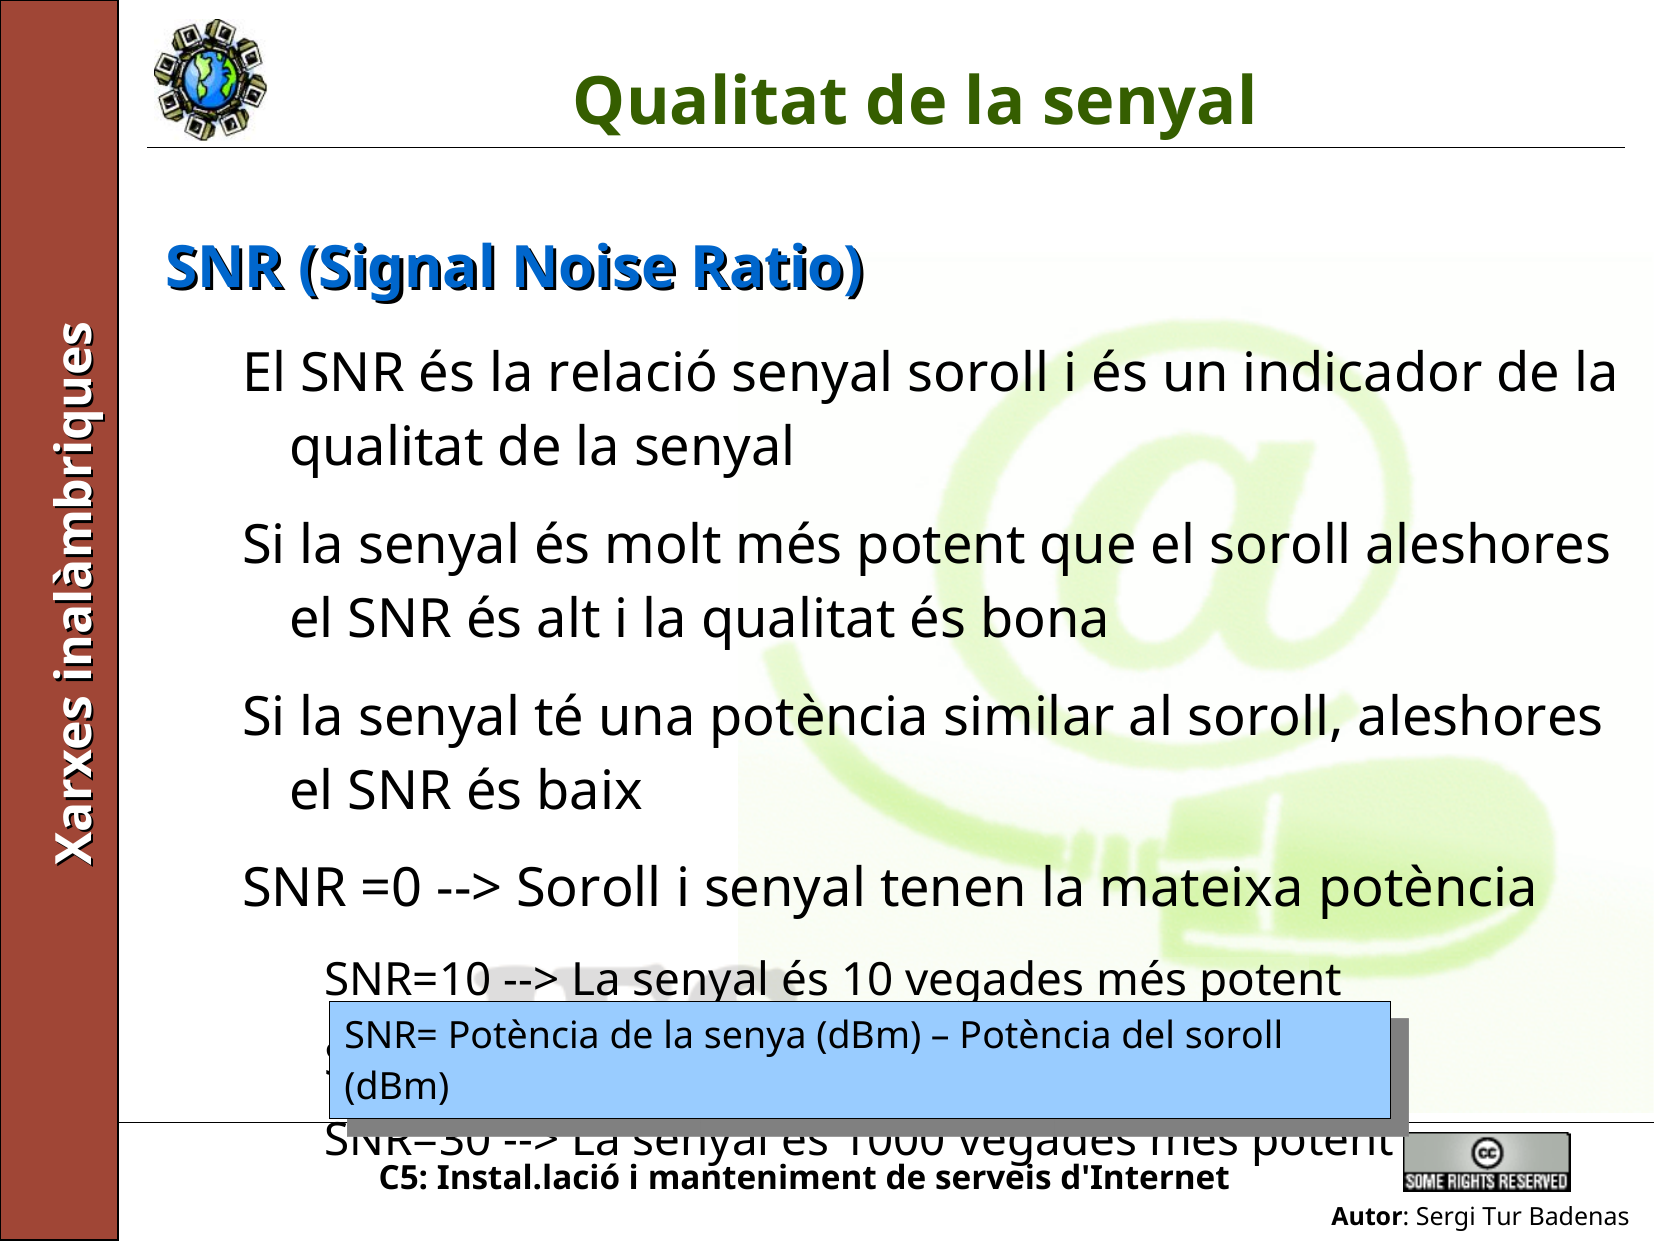

# Qualitat de la senyal
SNR (Signal Noise Ratio)
El SNR és la relació senyal soroll i és un indicador de la qualitat de la senyal
Si la senyal és molt més potent que el soroll aleshores el SNR és alt i la qualitat és bona
Si la senyal té una potència similar al soroll, aleshores el SNR és baix
SNR =0 --> Soroll i senyal tenen la mateixa potència
SNR=10 --> La senyal és 10 vegades més potent
SNR=20 --> La senyal és 100 vegades més potent
SNR=30 --> La senyal és 1000 vegades més potent
SNR= Potència de la senya (dBm) – Potència del soroll (dBm)